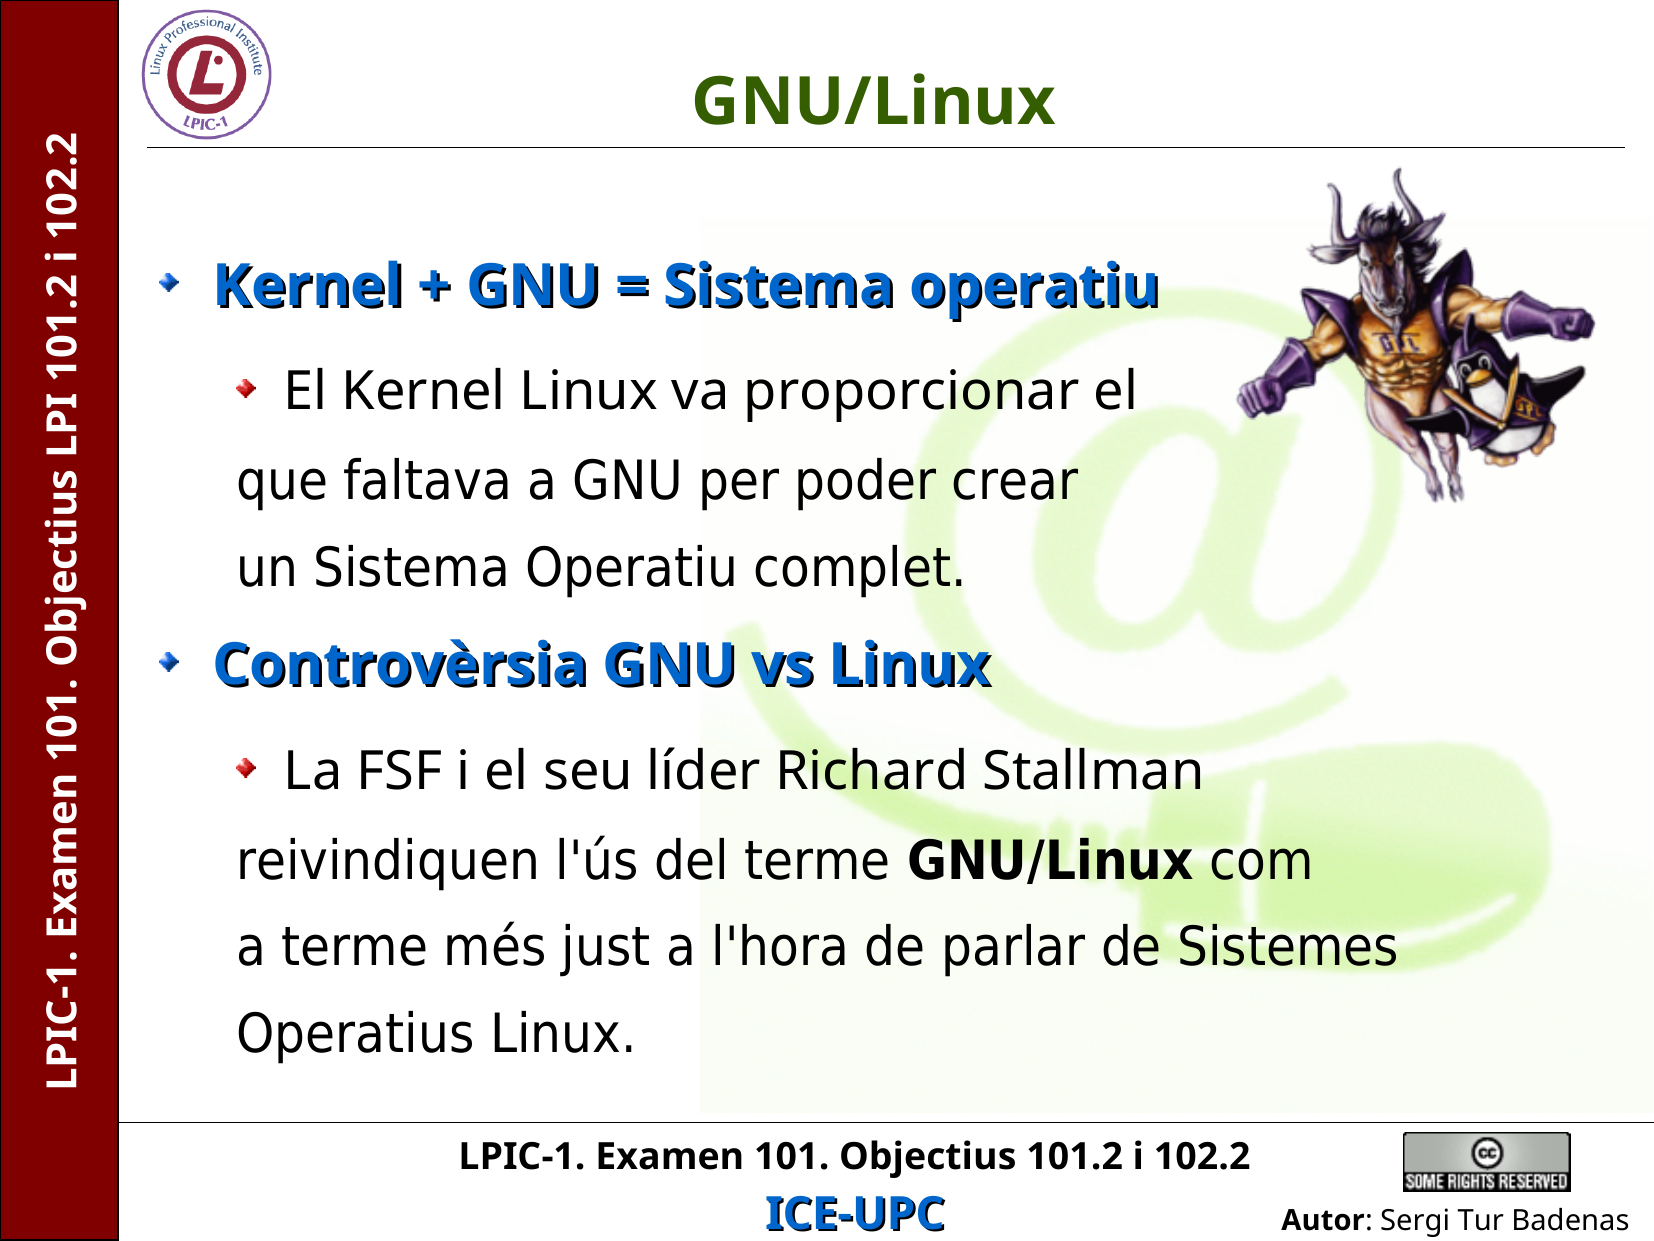

# GNU/Linux
Kernel + GNU = Sistema operatiu
El Kernel Linux va proporcionar el
que faltava a GNU per poder crear
un Sistema Operatiu complet.
Controvèrsia GNU vs Linux
La FSF i el seu líder Richard Stallman
reivindiquen l'ús del terme GNU/Linux com
a terme més just a l'hora de parlar de Sistemes
Operatius Linux.